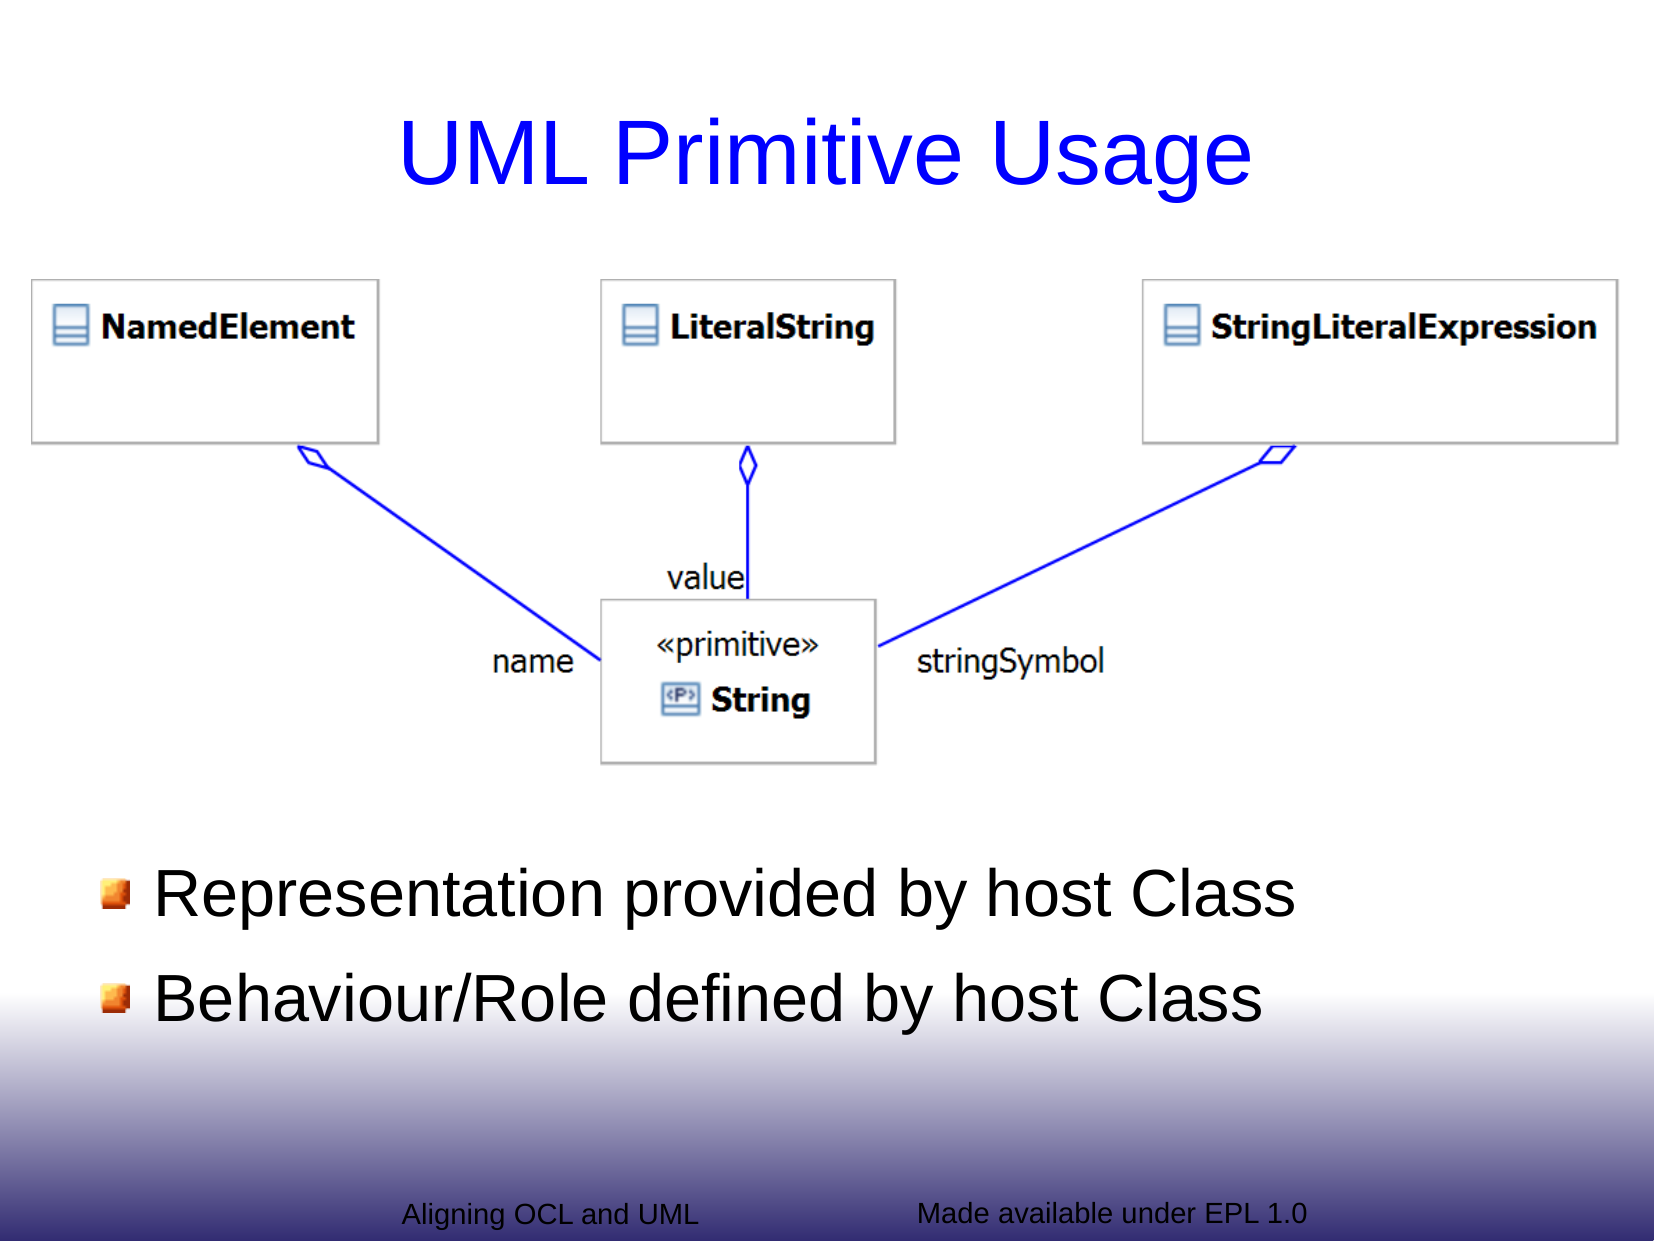

# UML Primitive Usage
Representation provided by host Class
Behaviour/Role defined by host Class
Aligning OCL and UML